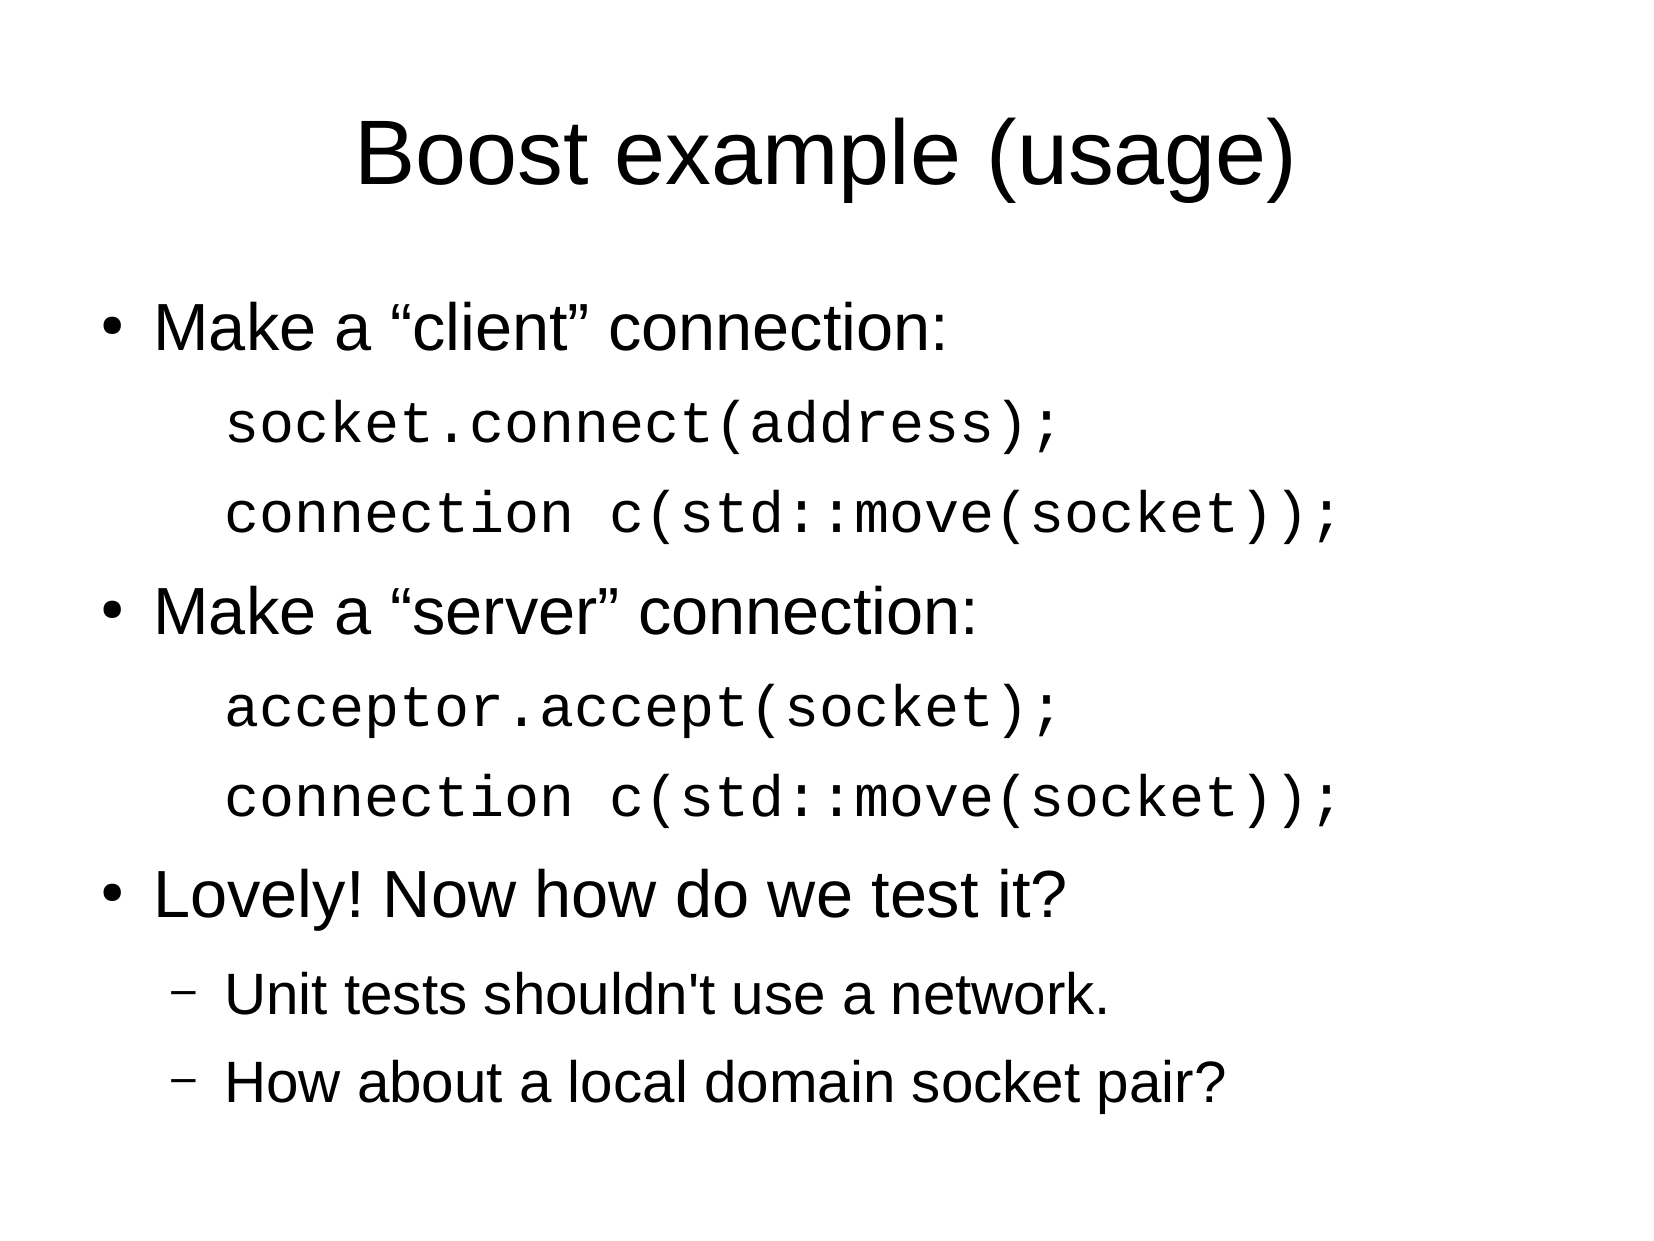

# Boost example (usage)
Make a “client” connection:
socket.connect(address);
connection c(std::move(socket));
Make a “server” connection:
acceptor.accept(socket);
connection c(std::move(socket));
Lovely! Now how do we test it?
Unit tests shouldn't use a network.
How about a local domain socket pair?